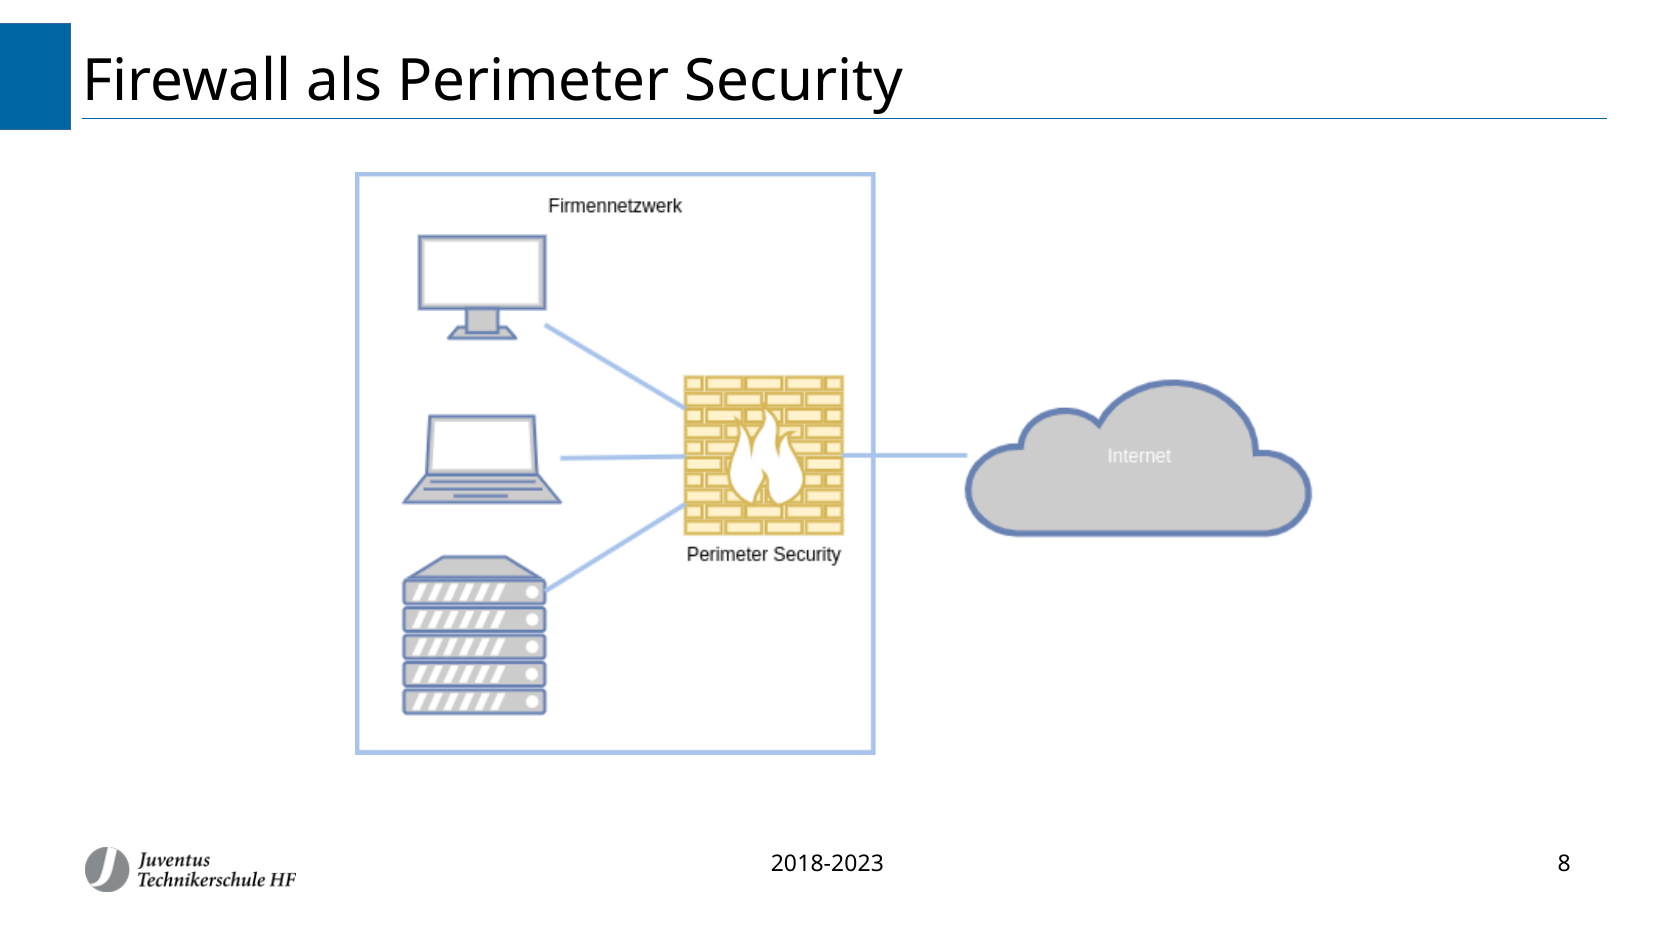

# Firewall als Perimeter Security
2018-2023
8